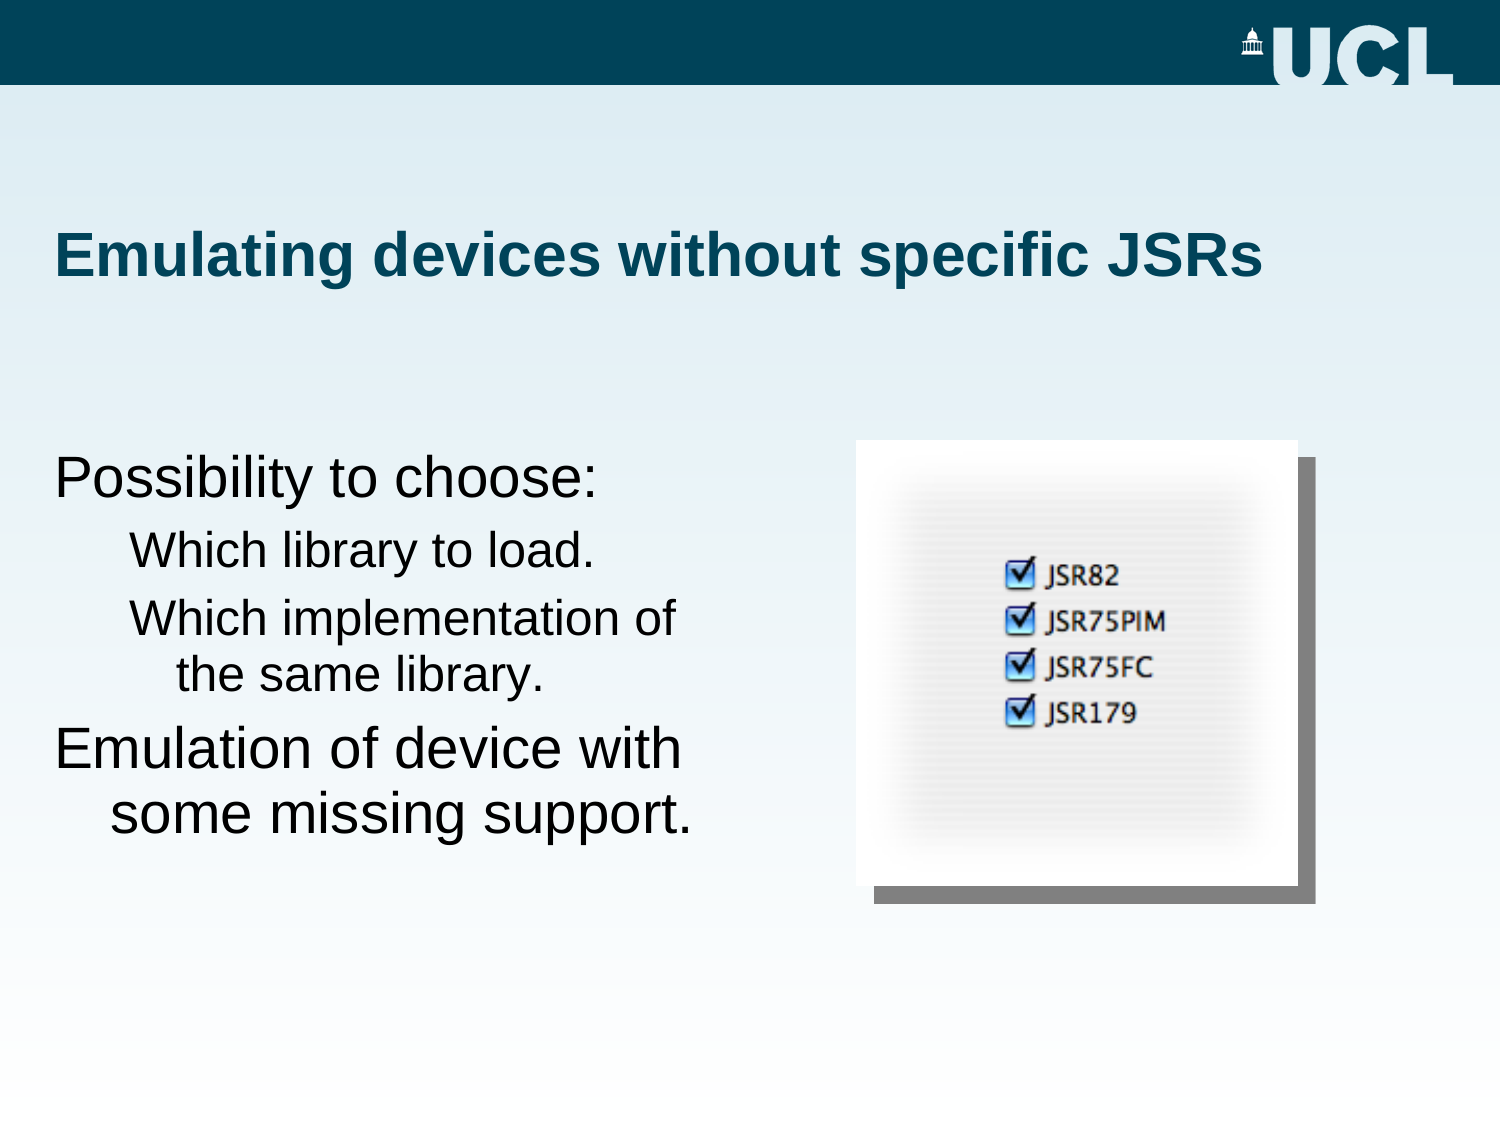

# Emulating devices without specific JSRs
Possibility to choose:
Which library to load.
Which implementation of the same library.
Emulation of device with some missing support.